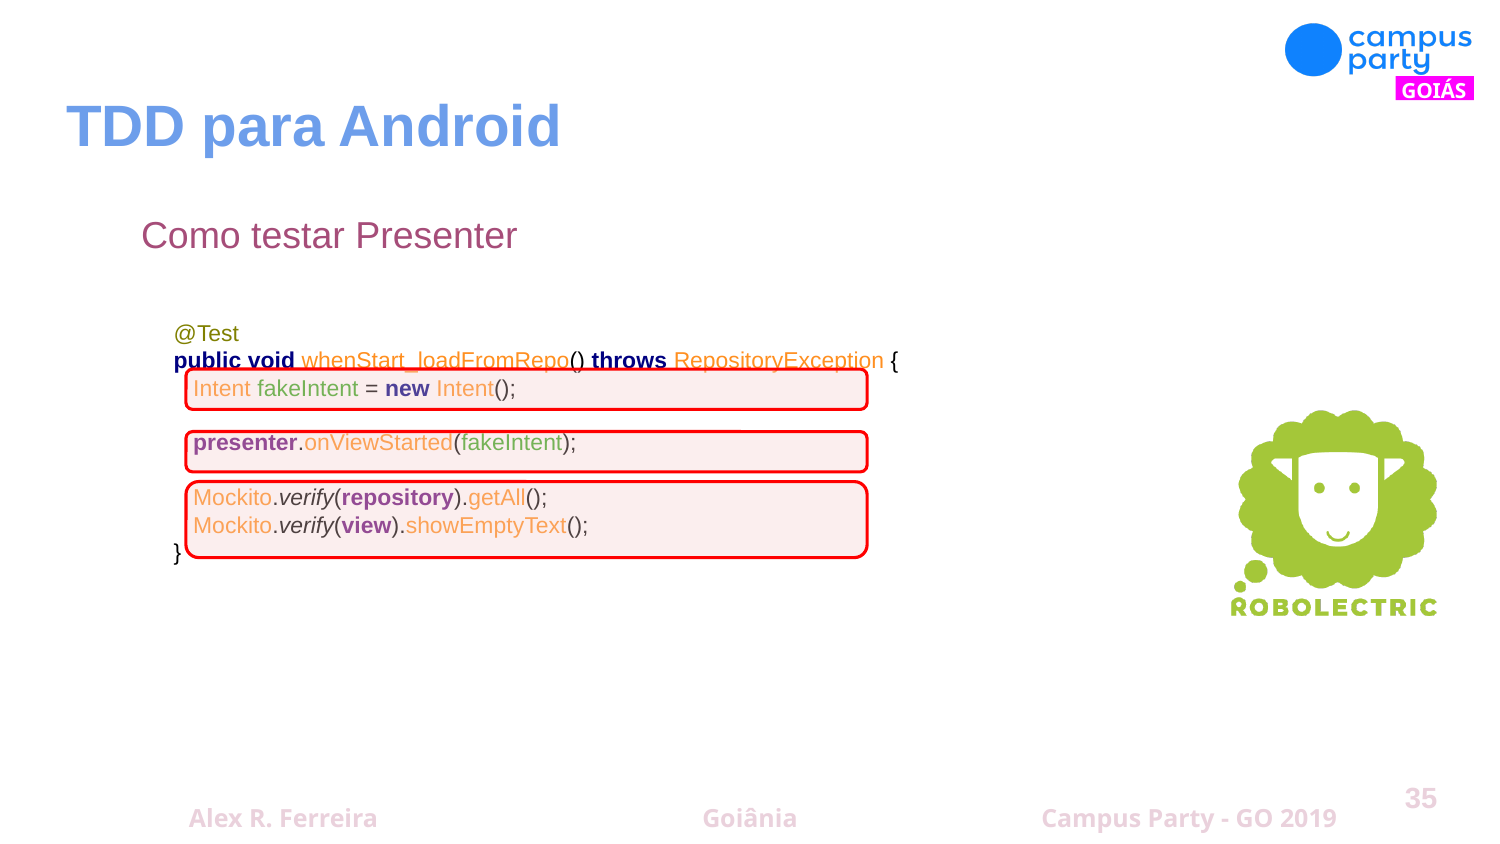

# TDD para Android
Como testar Presenter
@Test
public void whenStart_loadFromRepo() throws RepositoryException {
 Intent fakeIntent = new Intent();
 presenter.onViewStarted(fakeIntent);
 Mockito.verify(repository).getAll();
 Mockito.verify(view).showEmptyText();
}